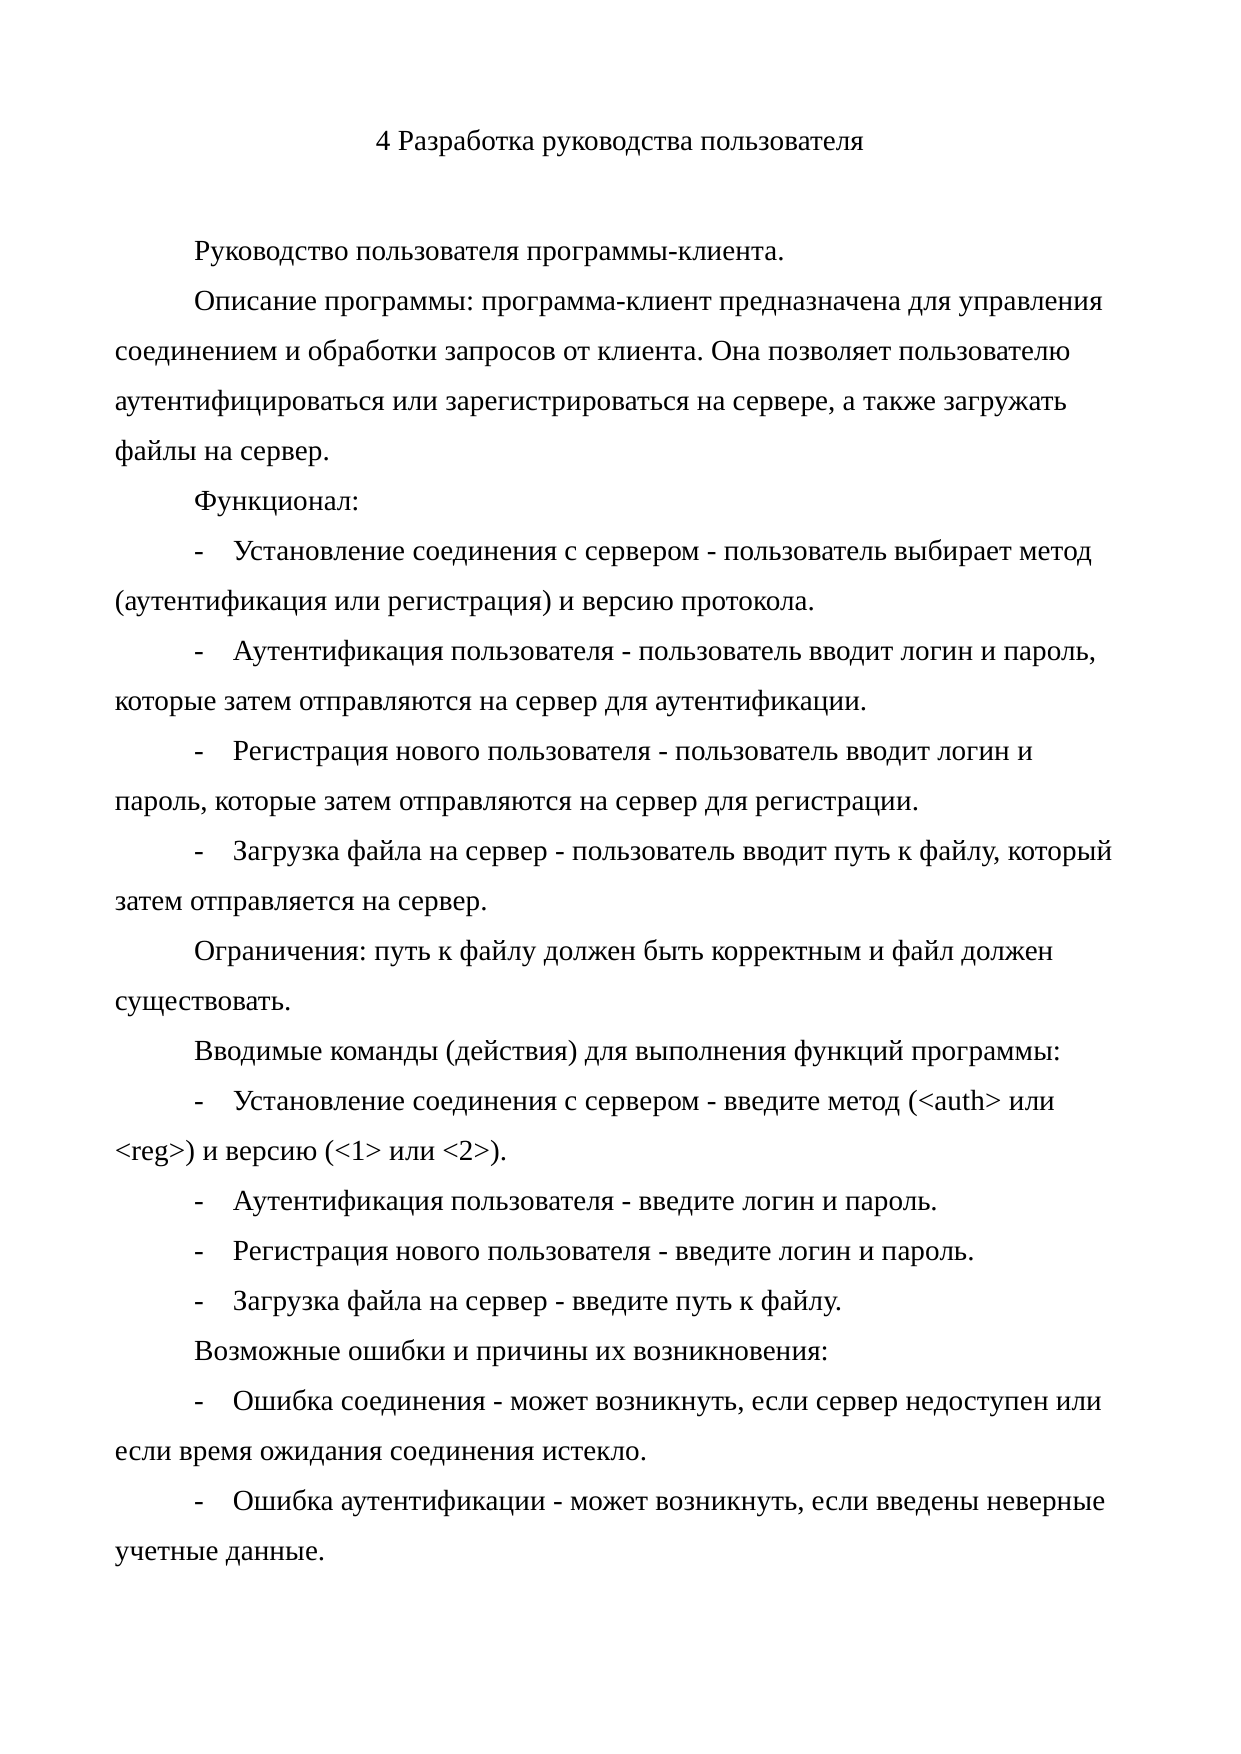

4 Разработка руководства пользователя
Руководство пользователя программы-клиента.
Описание программы: программа-клиент предназначена для управления соединением и обработки запросов от клиента. Она позволяет пользователю аутентифицироваться или зарегистрироваться на сервере, а также загружать файлы на сервер.
Функционал:
- Установление соединения с сервером - пользователь выбирает метод (аутентификация или регистрация) и версию протокола.
- Аутентификация пользователя - пользователь вводит логин и пароль, которые затем отправляются на сервер для аутентификации.
- Регистрация нового пользователя - пользователь вводит логин и пароль, которые затем отправляются на сервер для регистрации.
- Загрузка файла на сервер - пользователь вводит путь к файлу, который затем отправляется на сервер.
Ограничения: путь к файлу должен быть корректным и файл должен существовать.
Вводимые команды (действия) для выполнения функций программы:
- Установление соединения с сервером - введите метод (<auth> или <reg>) и версию (<1> или <2>).
- Аутентификация пользователя - введите логин и пароль.
- Регистрация нового пользователя - введите логин и пароль.
- Загрузка файла на сервер - введите путь к файлу.
Возможные ошибки и причины их возникновения:
- Ошибка соединения - может возникнуть, если сервер недоступен или если время ожидания соединения истекло.
- Ошибка аутентификации - может возникнуть, если введены неверные учетные данные.